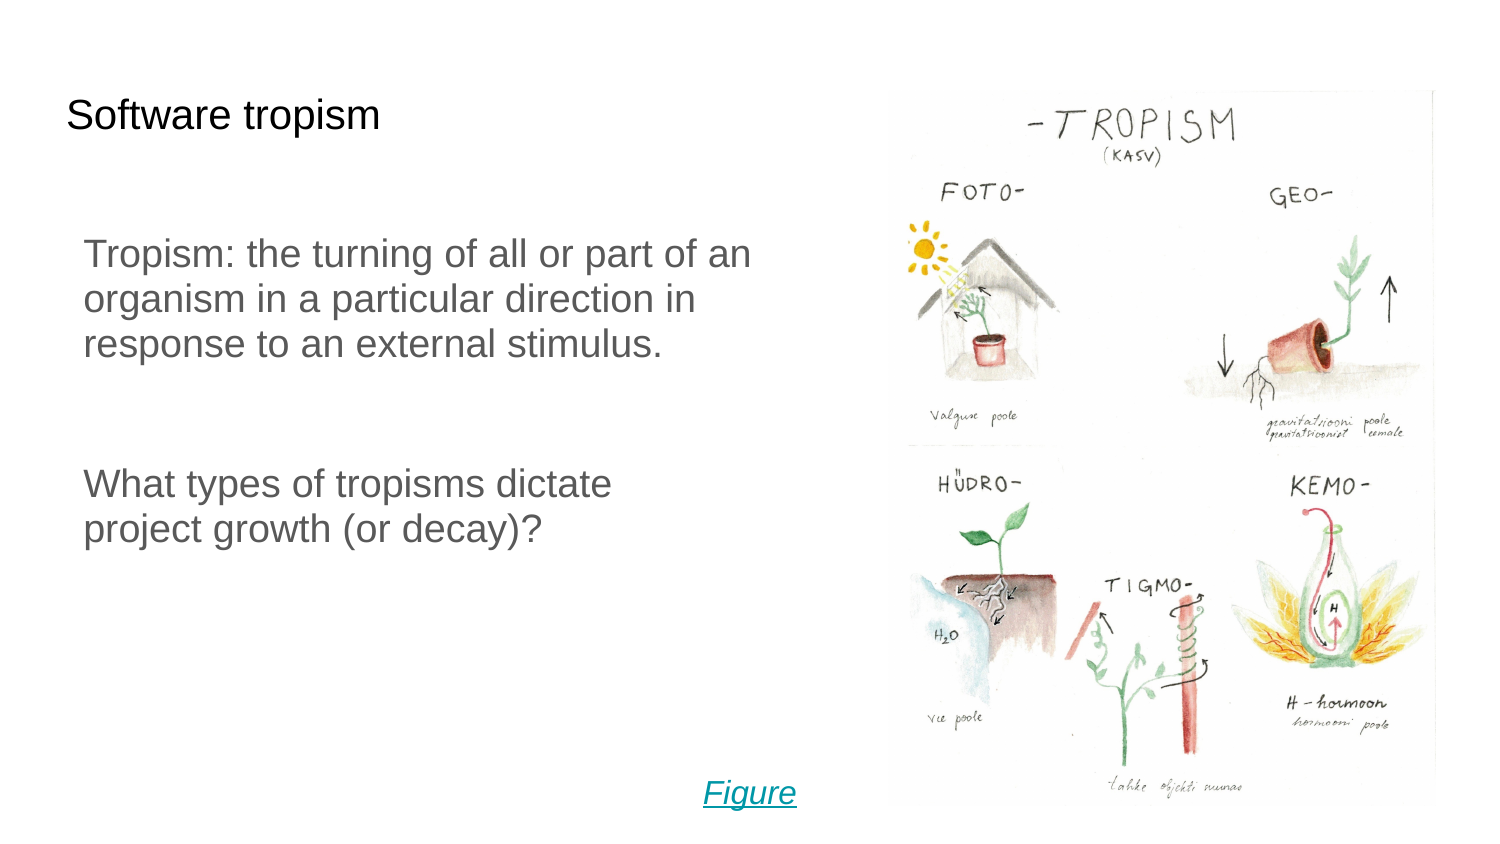

Software tropism
# Tropism: the turning of all or part of an organism in a particular direction in response to an external stimulus.
What types of tropisms dictate
project growth (or decay)?
Figure